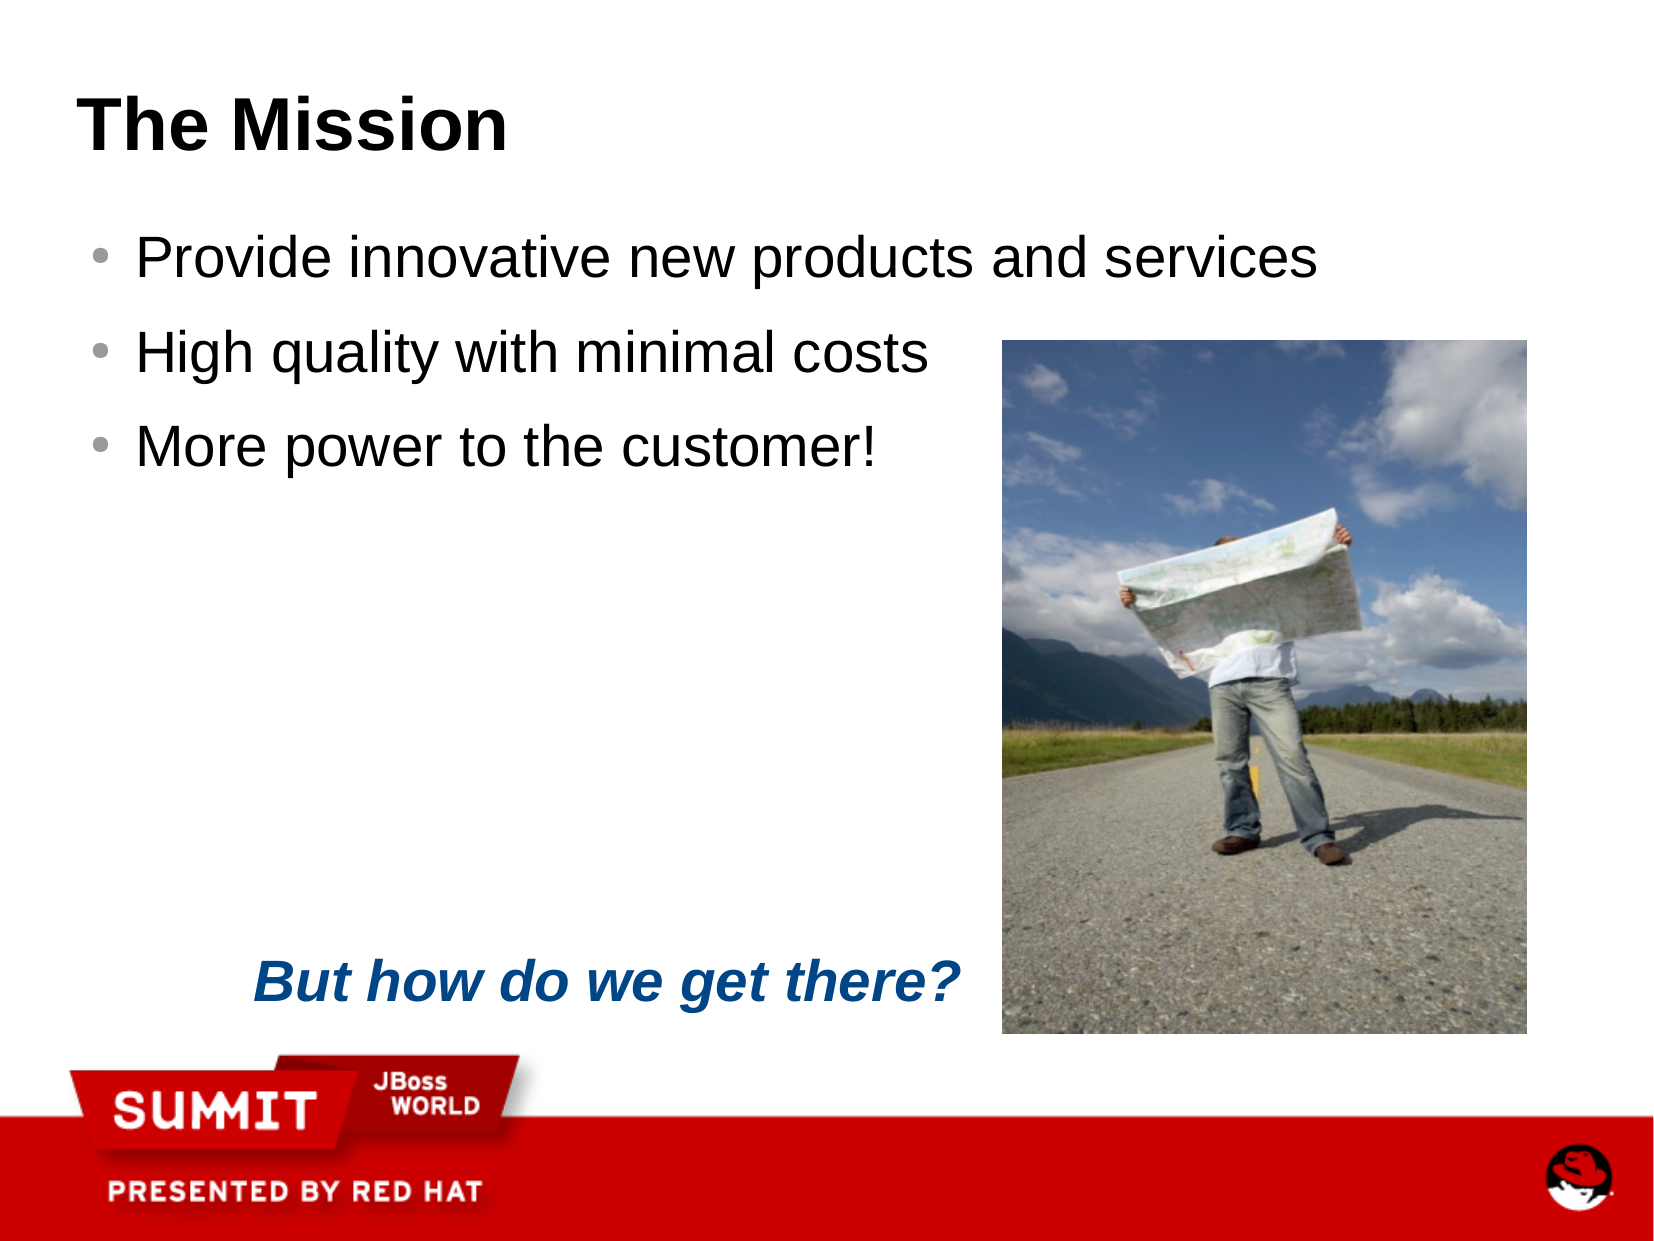

# The Mission
Provide innovative new products and services
High quality with minimal costs
More power to the customer!
But how do we get there?